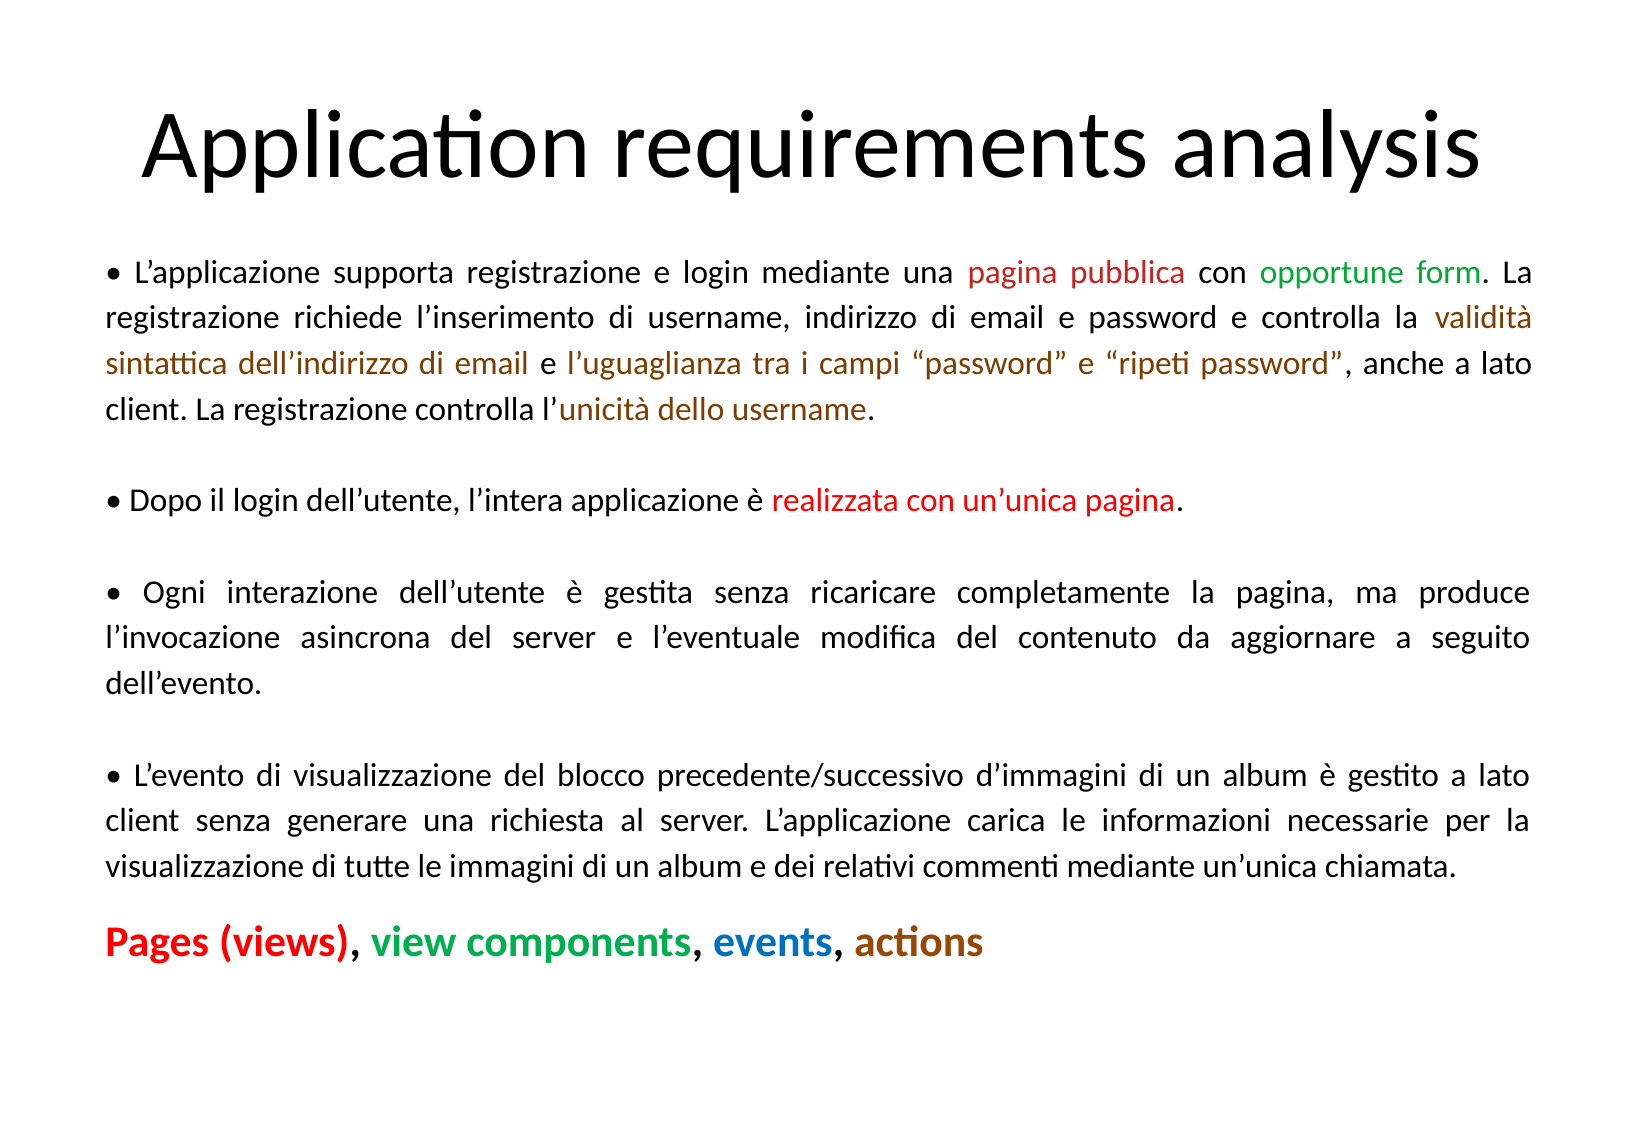

# Application requirements analysis
• L’applicazione supporta registrazione e login mediante una pagina pubblica con opportune form. La registrazione richiede l’inserimento di username, indirizzo di email e password e controlla la validità sintattica dell’indirizzo di email e l’uguaglianza tra i campi “password” e “ripeti password”, anche a lato client. La registrazione controlla l’unicità dello username.
• Dopo il login dell’utente, l’intera applicazione è realizzata con un’unica pagina.
• Ogni interazione dell’utente è gestita senza ricaricare completamente la pagina, ma produce l’invocazione asincrona del server e l’eventuale modifica del contenuto da aggiornare a seguito dell’evento.
• L’evento di visualizzazione del blocco precedente/successivo d’immagini di un album è gestito a lato client senza generare una richiesta al server. L’applicazione carica le informazioni necessarie per la visualizzazione di tutte le immagini di un album e dei relativi commenti mediante un’unica chiamata.
Pages (views), view components, events, actions